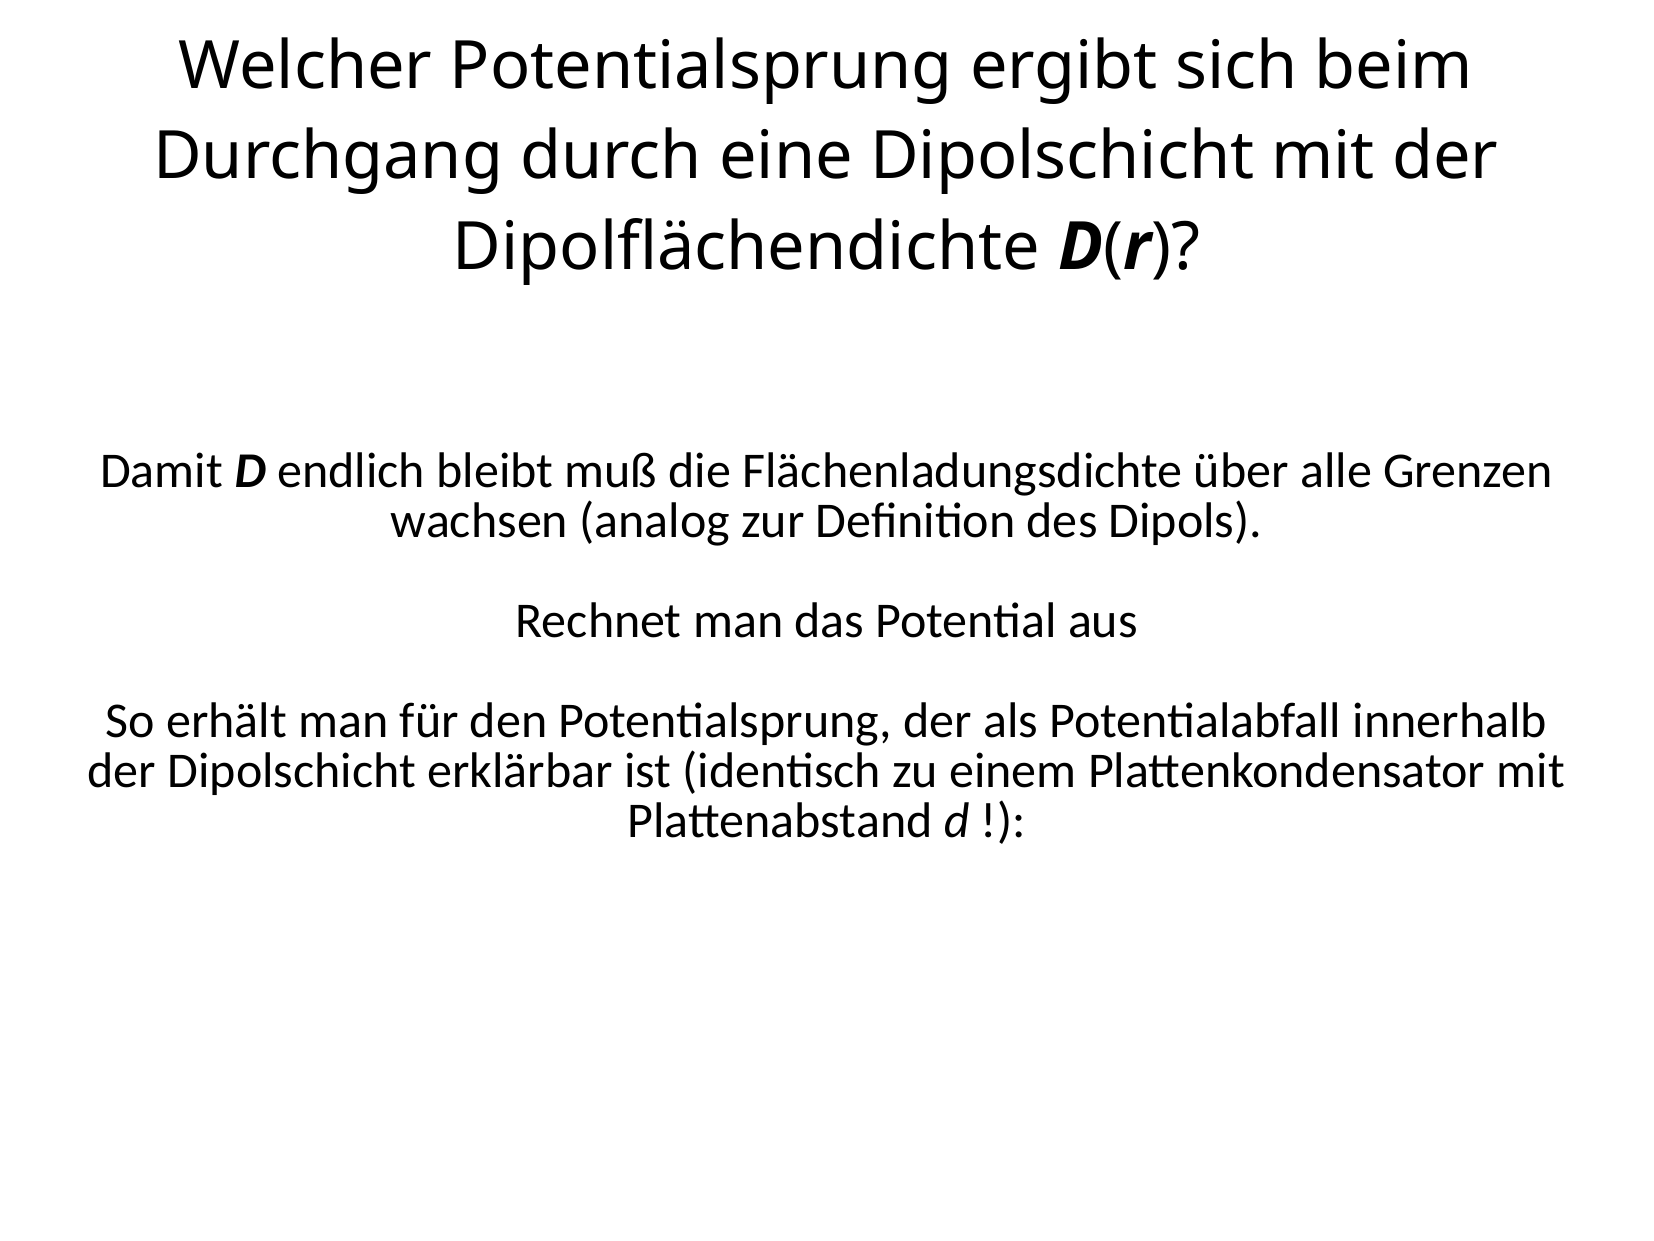

# Welcher Potentialsprung ergibt sich beim Durchgang durch eine Dipolschicht mit der Dipolflächendichte D(r)?
Damit D endlich bleibt muß die Flächenladungsdichte über alle Grenzen wachsen (analog zur Definition des Dipols).
Rechnet man das Potential aus
So erhält man für den Potentialsprung, der als Potentialabfall innerhalb der Dipolschicht erklärbar ist (identisch zu einem Plattenkondensator mit Plattenabstand d !):